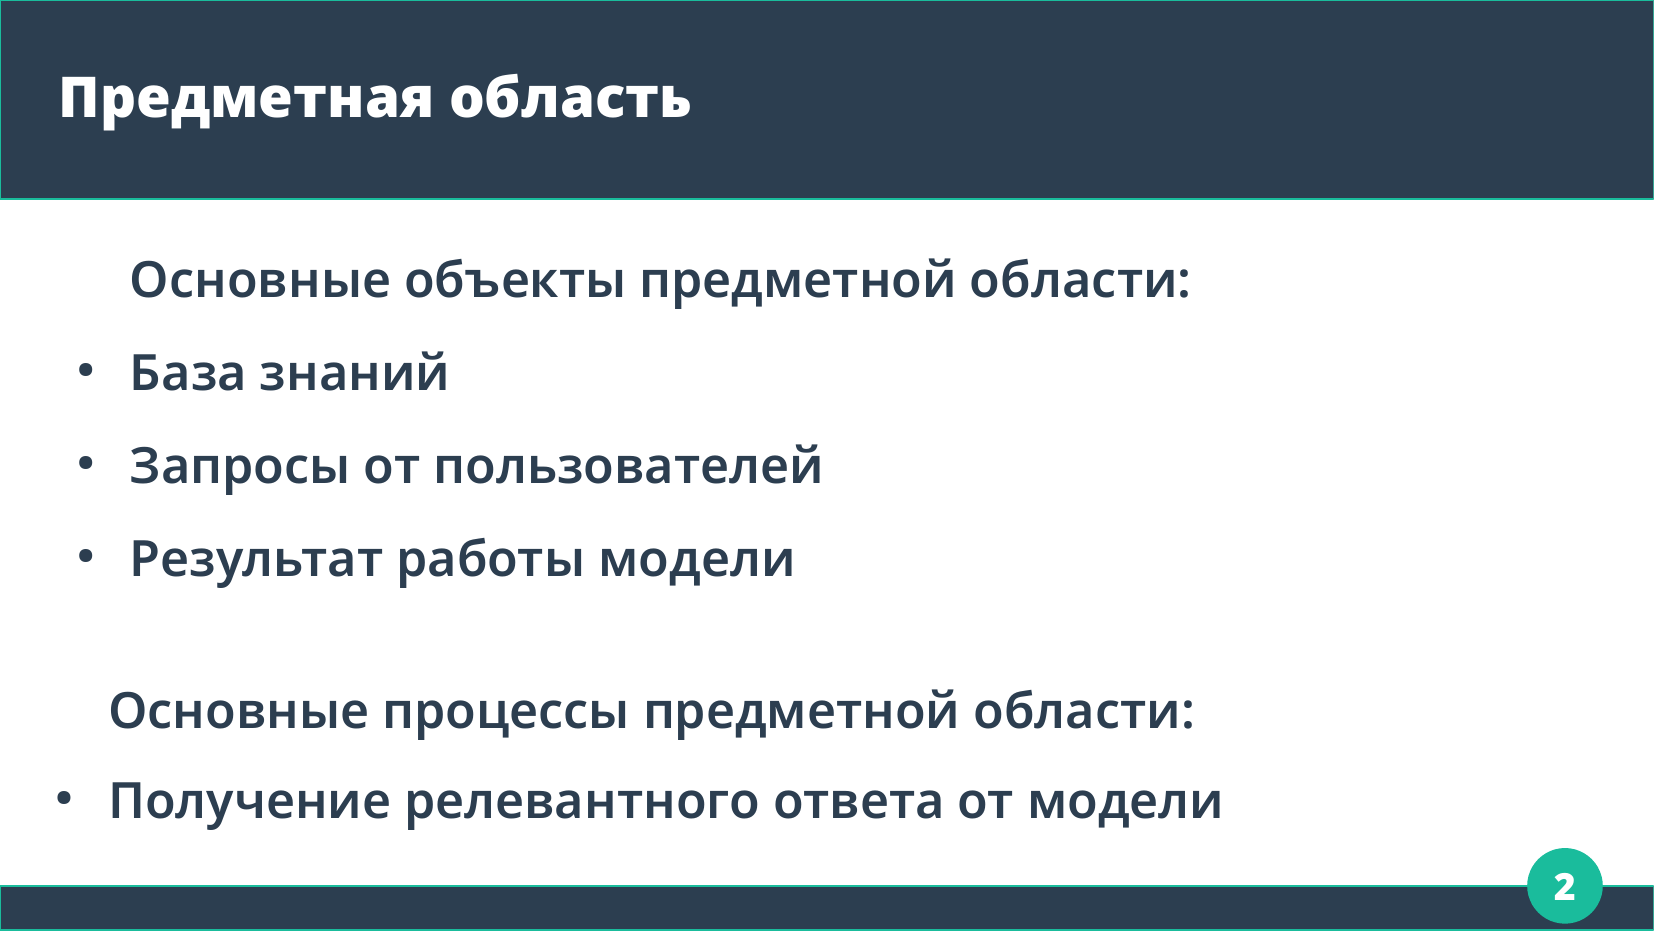

# Предметная область
Основные объекты предметной области:
База знаний
Запросы от пользователей
Результат работы модели
Основные процессы предметной области:
Получение релевантного ответа от модели
2